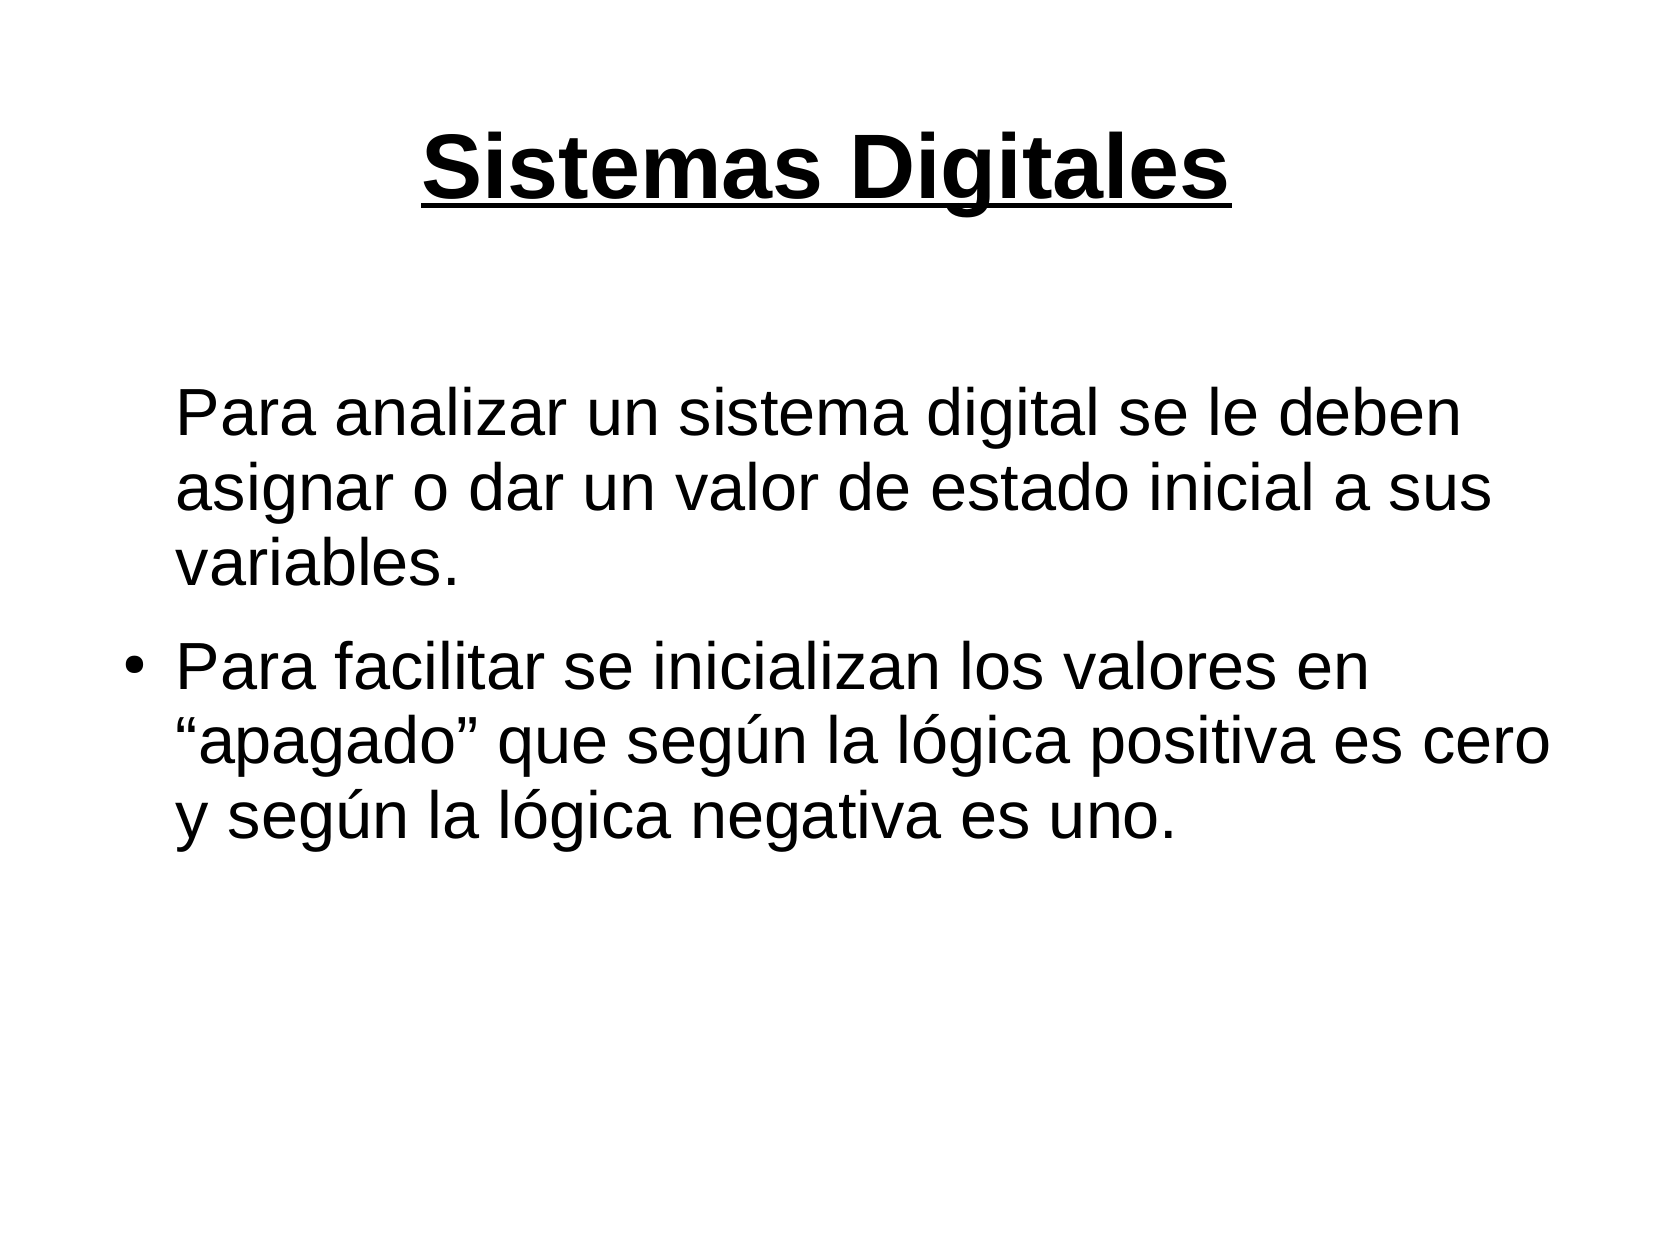

# Sistemas Digitales
Para analizar un sistema digital se le deben asignar o dar un valor de estado inicial a sus variables.
Para facilitar se inicializan los valores en “apagado” que según la lógica positiva es cero y según la lógica negativa es uno.